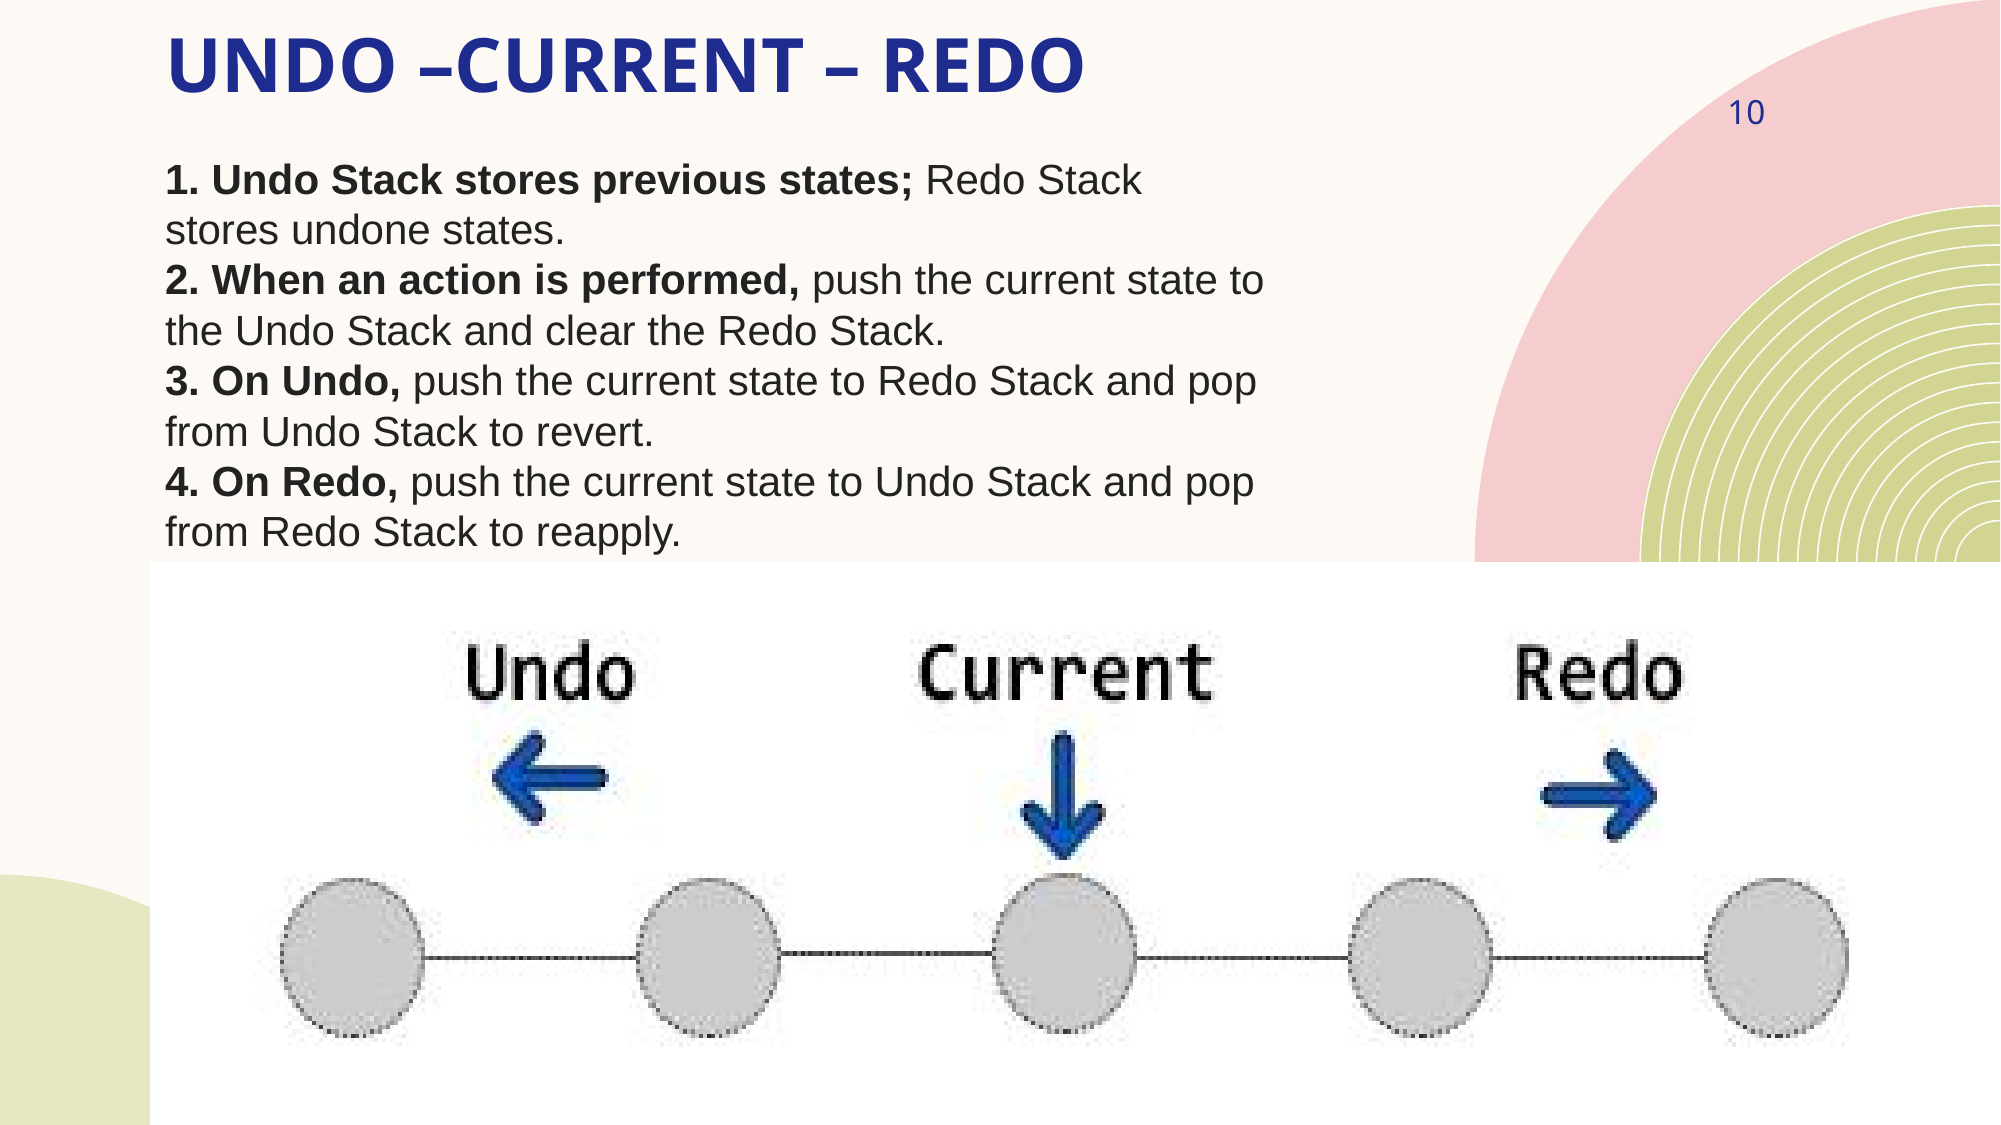

# UNDO –CURRENT – REDO
1. Undo Stack stores previous states; Redo Stack stores undone states.
2. When an action is performed, push the current state to the Undo Stack and clear the Redo Stack.
3. On Undo, push the current state to Redo Stack and pop from Undo Stack to revert.
4. On Redo, push the current state to Undo Stack and pop from Redo Stack to reapply.
5. To undo a redo, just press Undo again — it reverses the last Redo action.